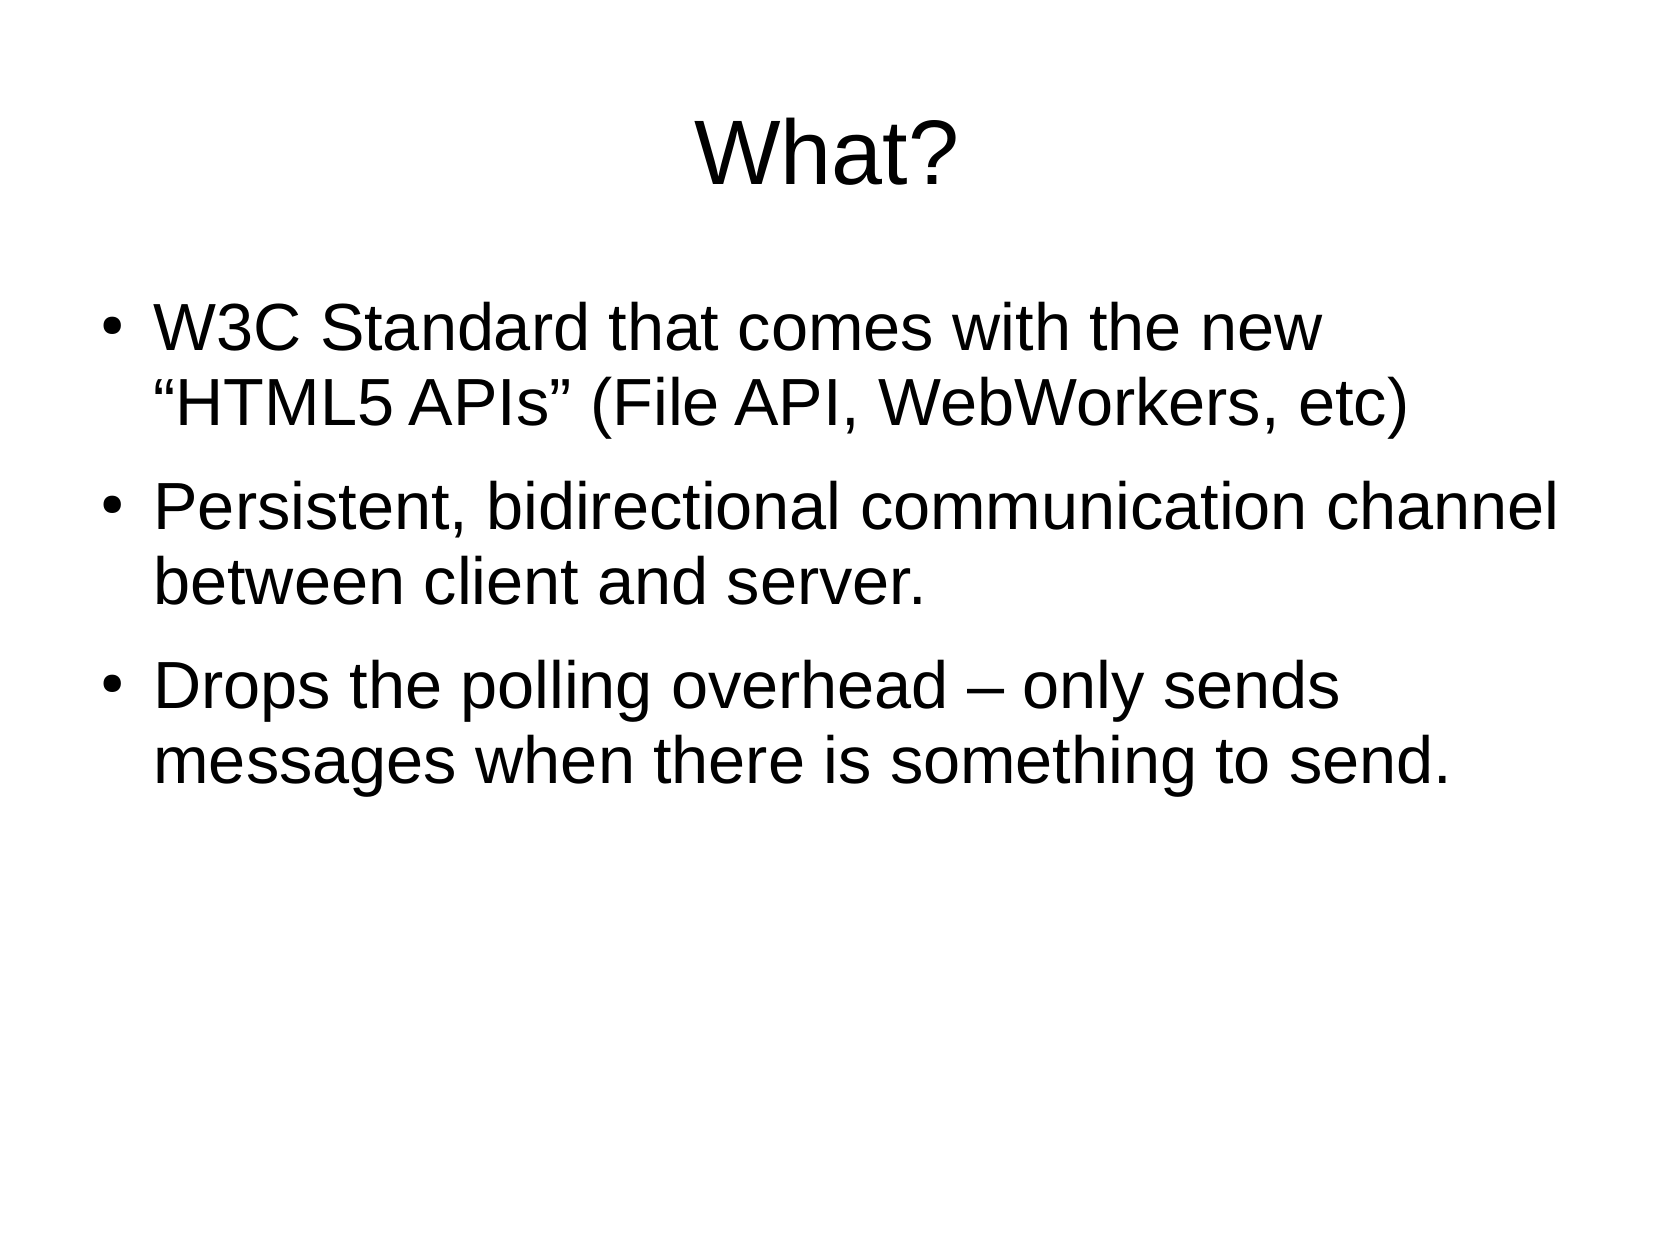

# What?
W3C Standard that comes with the new “HTML5 APIs” (File API, WebWorkers, etc)
Persistent, bidirectional communication channel between client and server.
Drops the polling overhead – only sends messages when there is something to send.